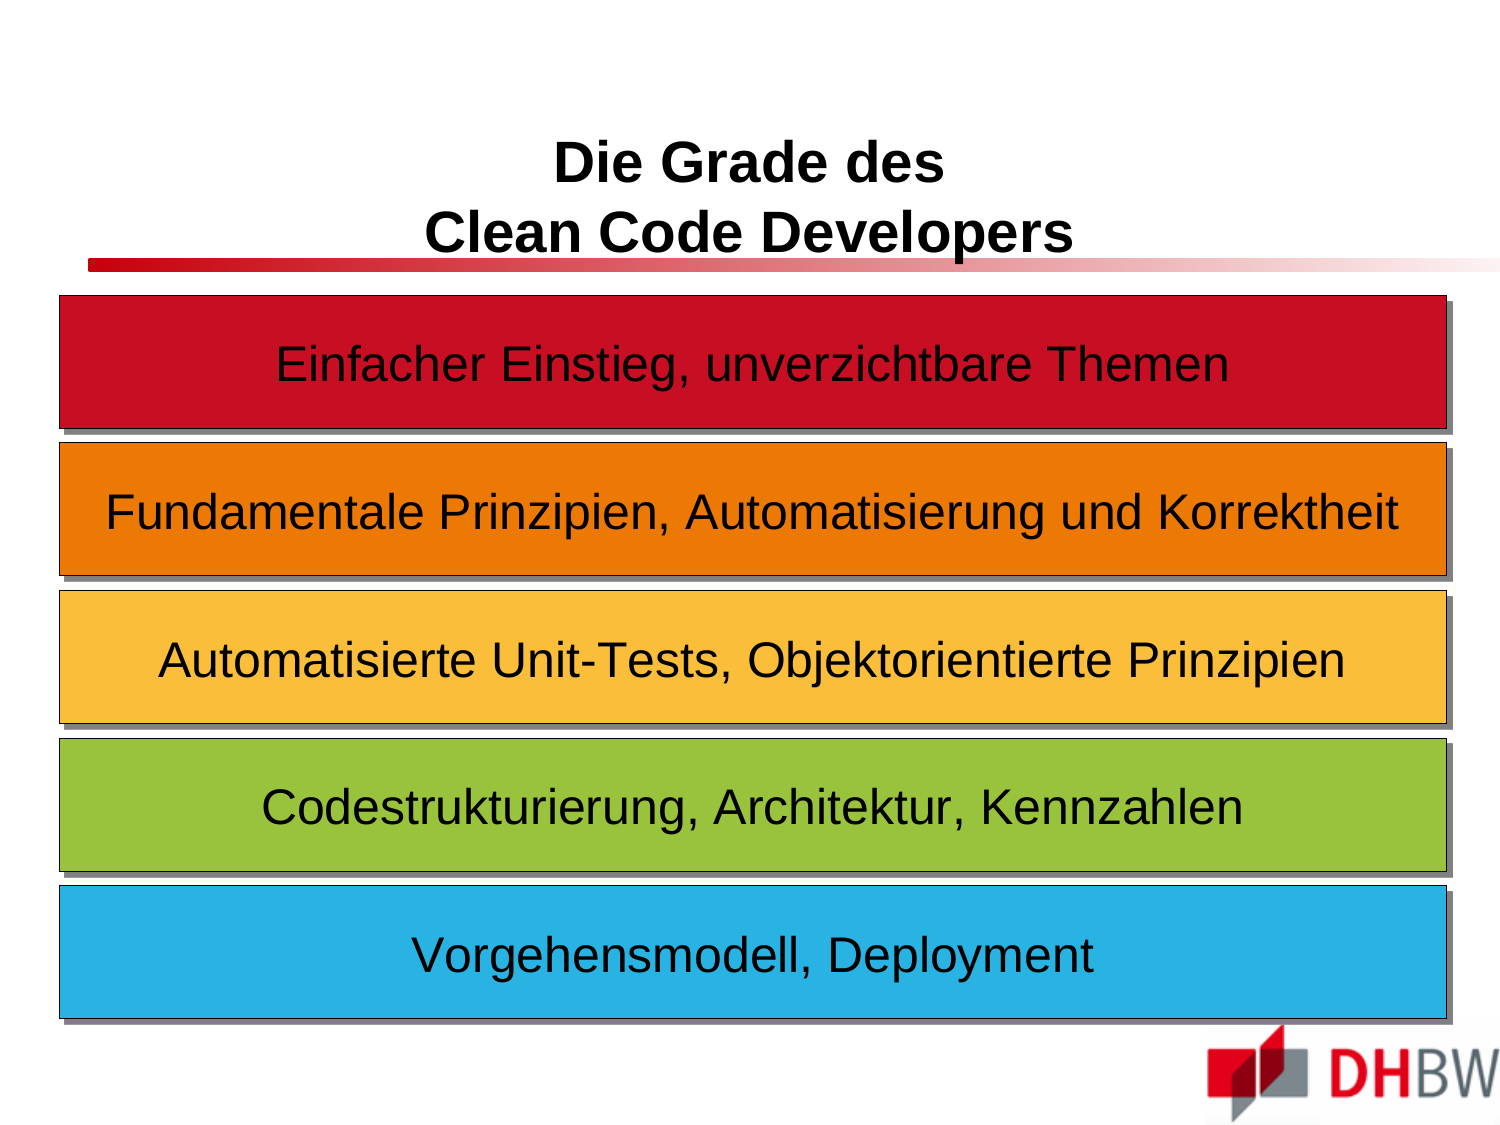

# Die Grade des Clean Code Developers
Einfacher Einstieg, unverzichtbare Themen
Fundamentale Prinzipien, Automatisierung und Korrektheit
Automatisierte Unit-Tests, Objektorientierte Prinzipien
Codestrukturierung, Architektur, Kennzahlen
Vorgehensmodell, Deployment